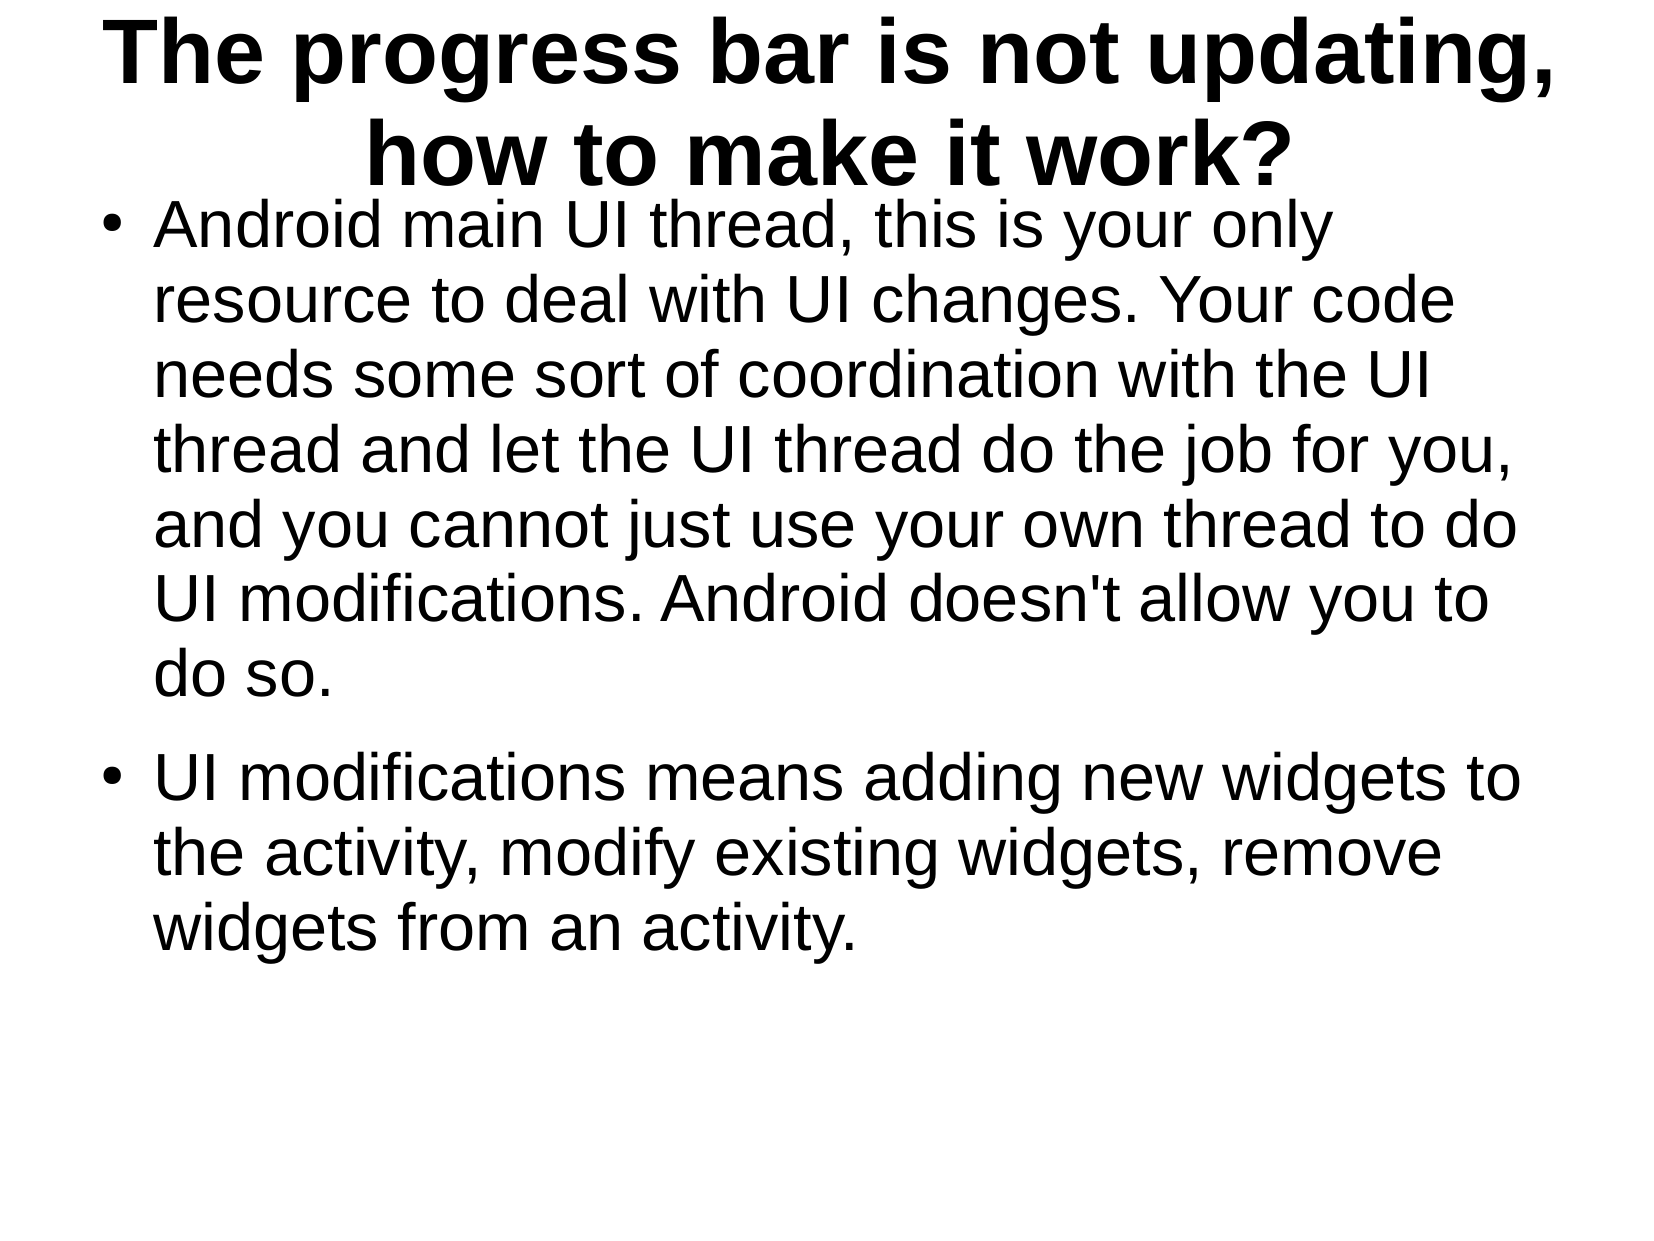

# The progress bar is not updating, how to make it work?
Android main UI thread, this is your only resource to deal with UI changes. Your code needs some sort of coordination with the UI thread and let the UI thread do the job for you, and you cannot just use your own thread to do UI modifications. Android doesn't allow you to do so.
UI modifications means adding new widgets to the activity, modify existing widgets, remove widgets from an activity.